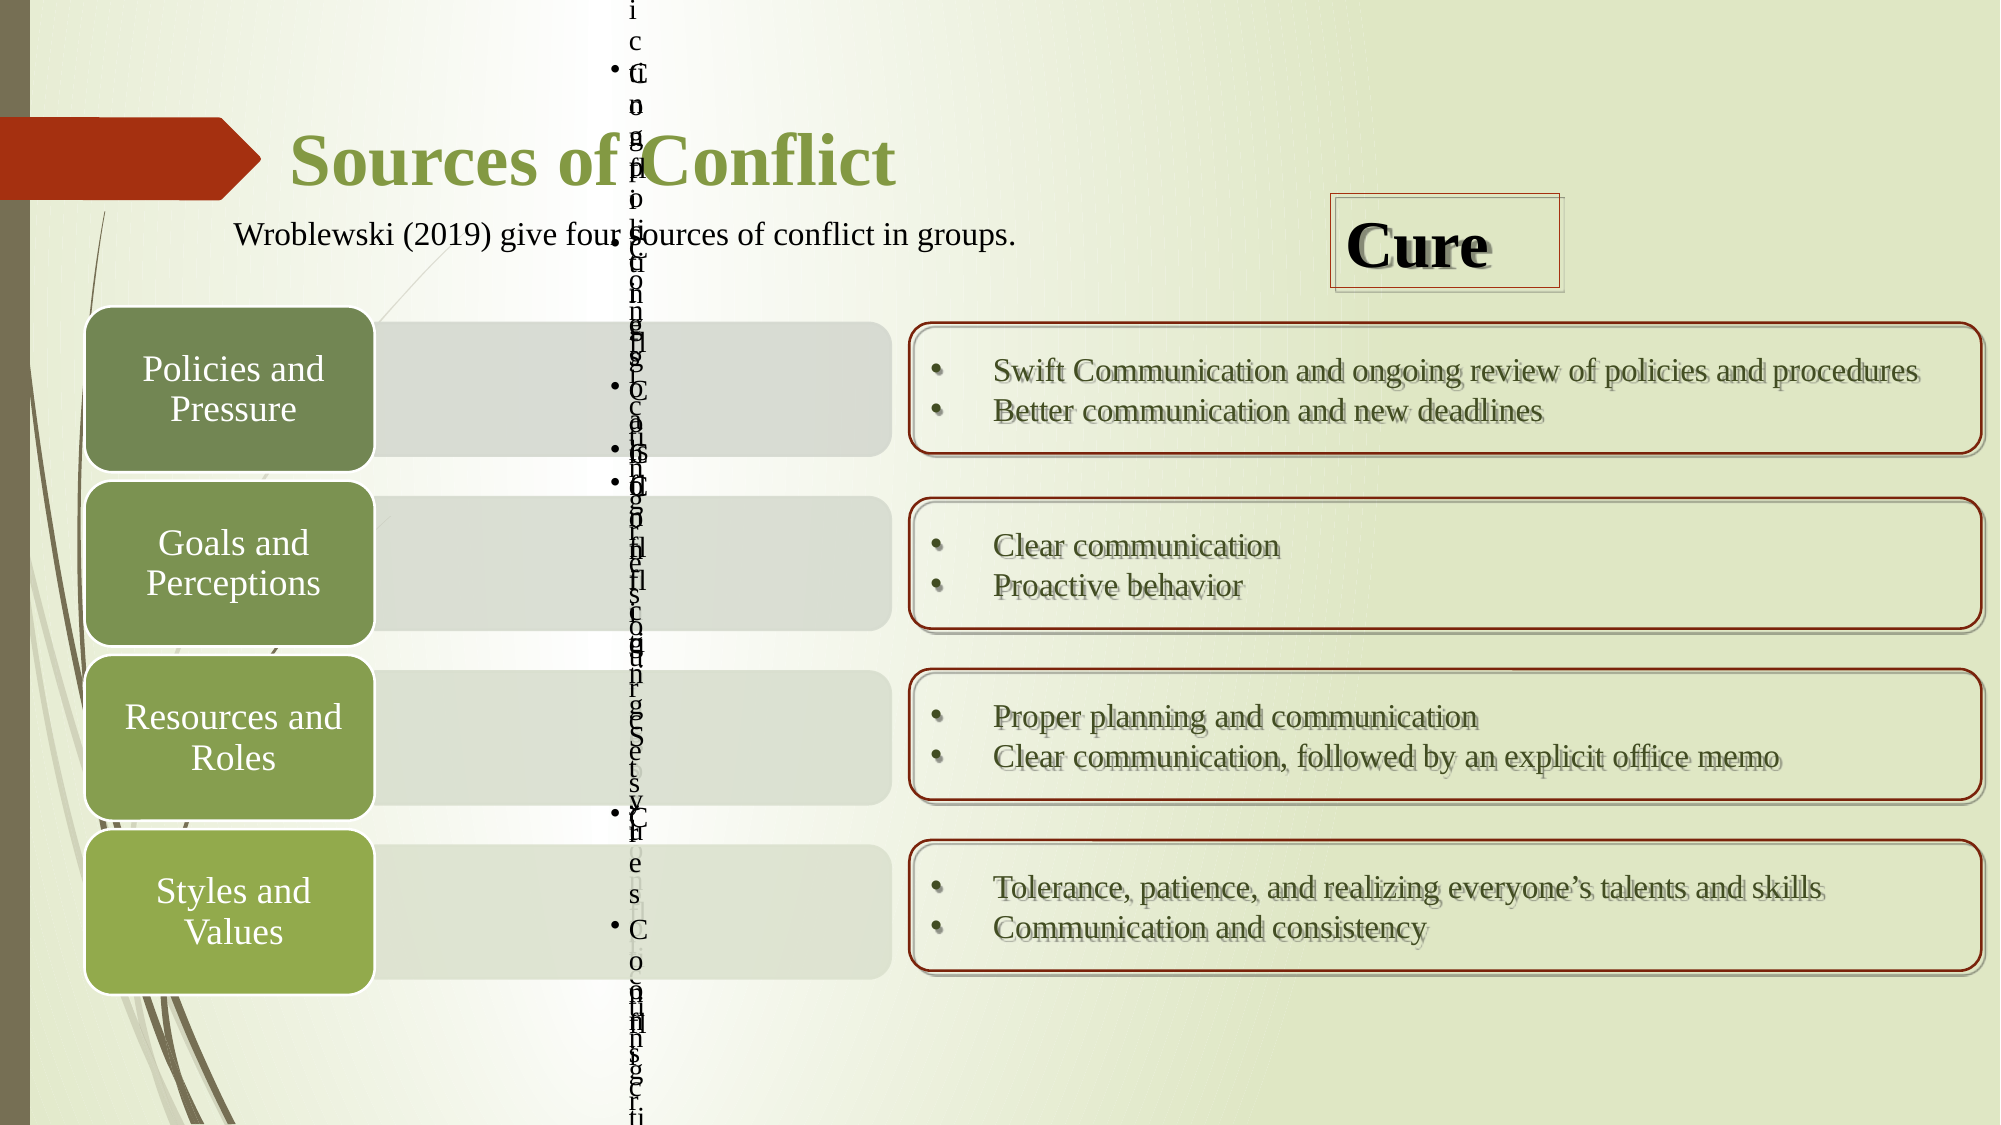

# Sources of Conflict
Cure
Wroblewski (2019) give four sources of conflict in groups.
Conflicting policies
Conflicting pressure
Conflicting goals
Conflicting perceptions
Policies and Pressure
Conflicting resources
Conflicting roles
Goals and Perceptions
Conflicting Styles
Conflicting values
Resources and Roles
Styles and Values
Swift Communication and ongoing review of policies and procedures
Better communication and new deadlines
Clear communication
Proactive behavior
Proper planning and communication
Clear communication, followed by an explicit office memo
Tolerance, patience, and realizing everyone’s talents and skills
Communication and consistency